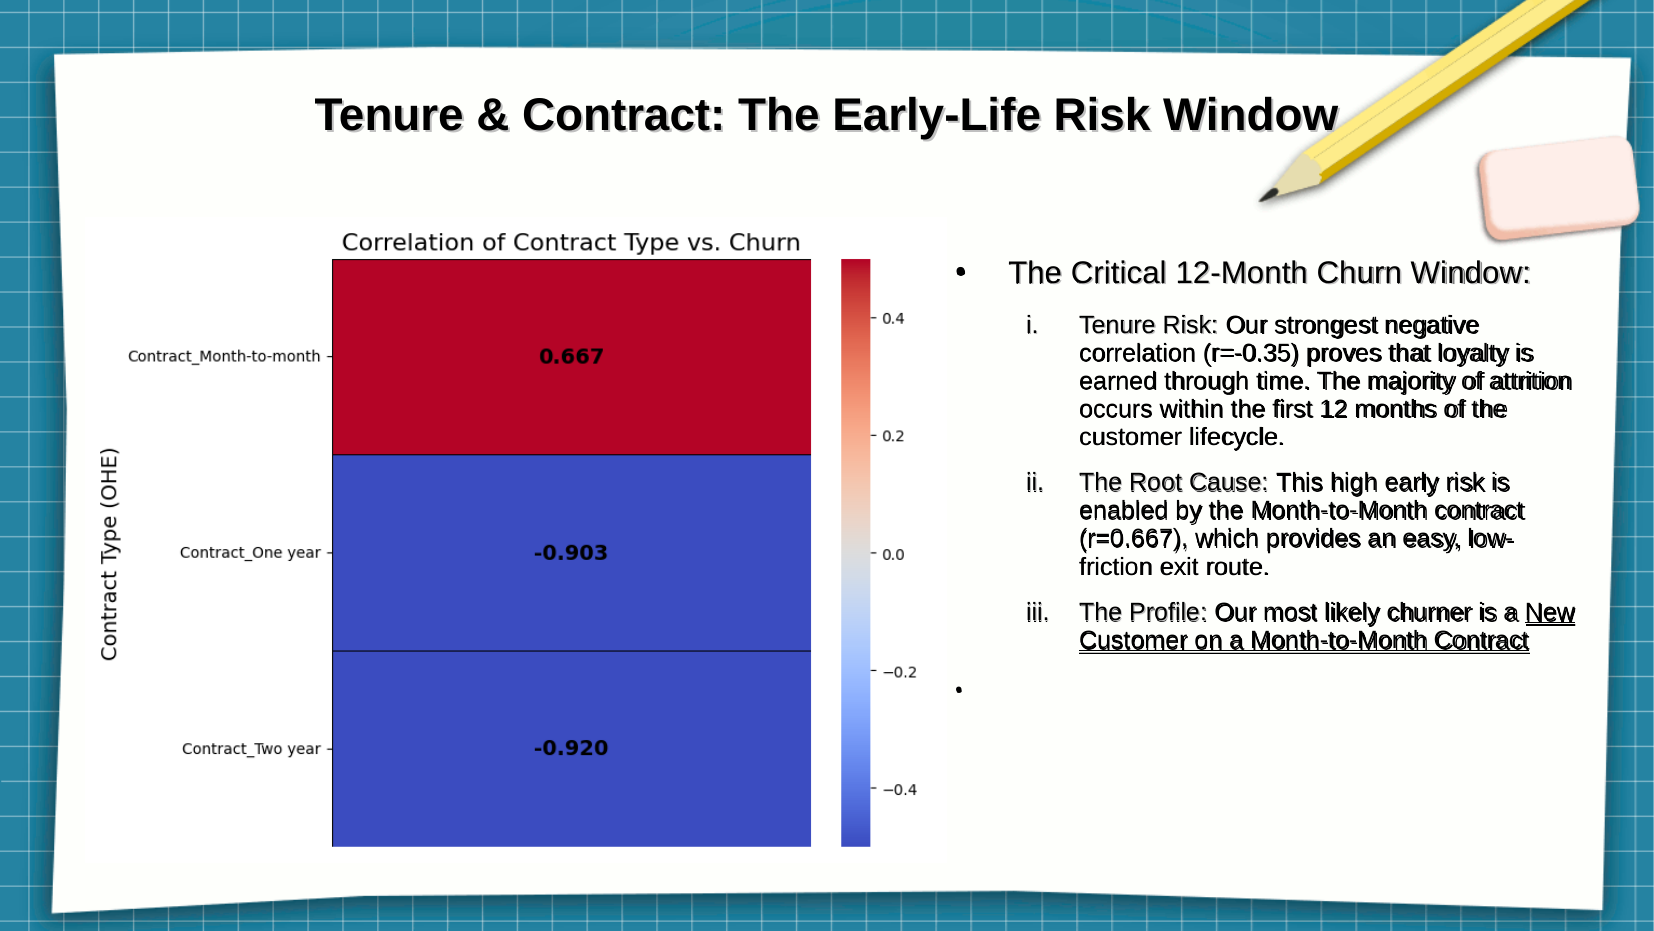

# Tenure & Contract: The Early-Life Risk Window
The Critical 12-Month Churn Window:
Tenure Risk: Our strongest negative correlation (r=-0.35) proves that loyalty is earned through time. The majority of attrition occurs within the first 12 months of the customer lifecycle.
The Root Cause: This high early risk is enabled by the Month-to-Month contract (r=0.667), which provides an easy, low-friction exit route.
The Profile: Our most likely churner is a New Customer on a Month-to-Month Contract